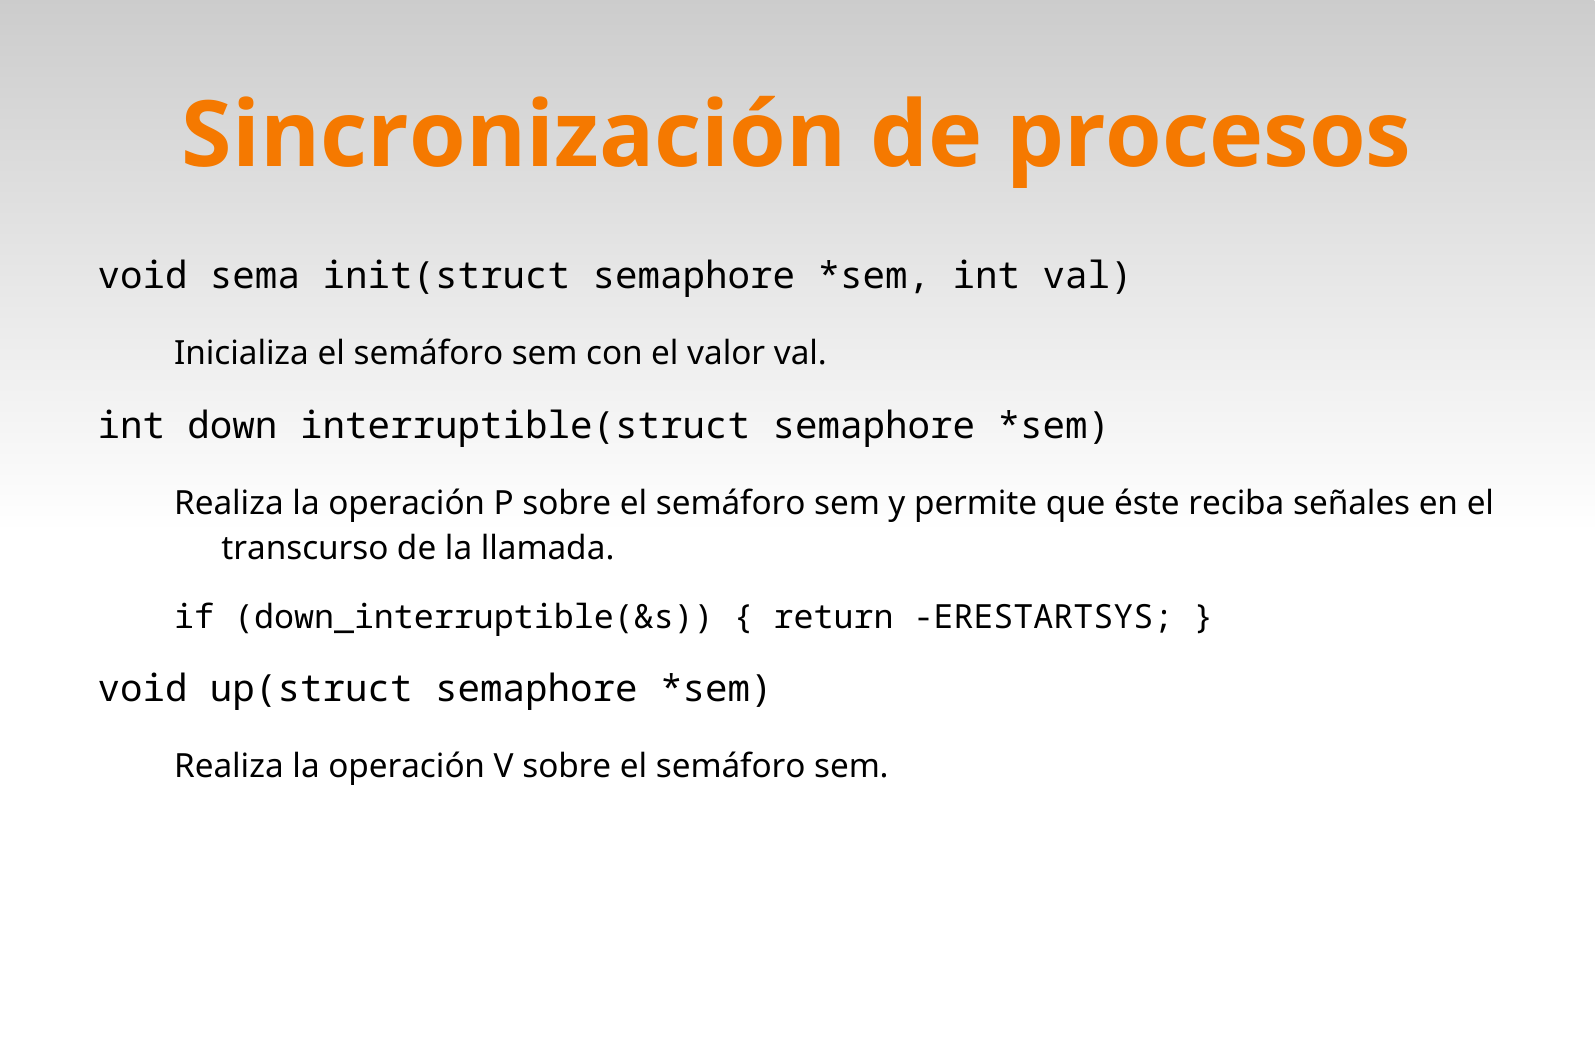

# Sincronización de procesos
void sema init(struct semaphore *sem, int val)
Inicializa el semáforo sem con el valor val.
int down interruptible(struct semaphore *sem)
Realiza la operación P sobre el semáforo sem y permite que éste reciba señales en el transcurso de la llamada.
if (down_interruptible(&s)) { return -ERESTARTSYS; }
void up(struct semaphore *sem)
Realiza la operación V sobre el semáforo sem.